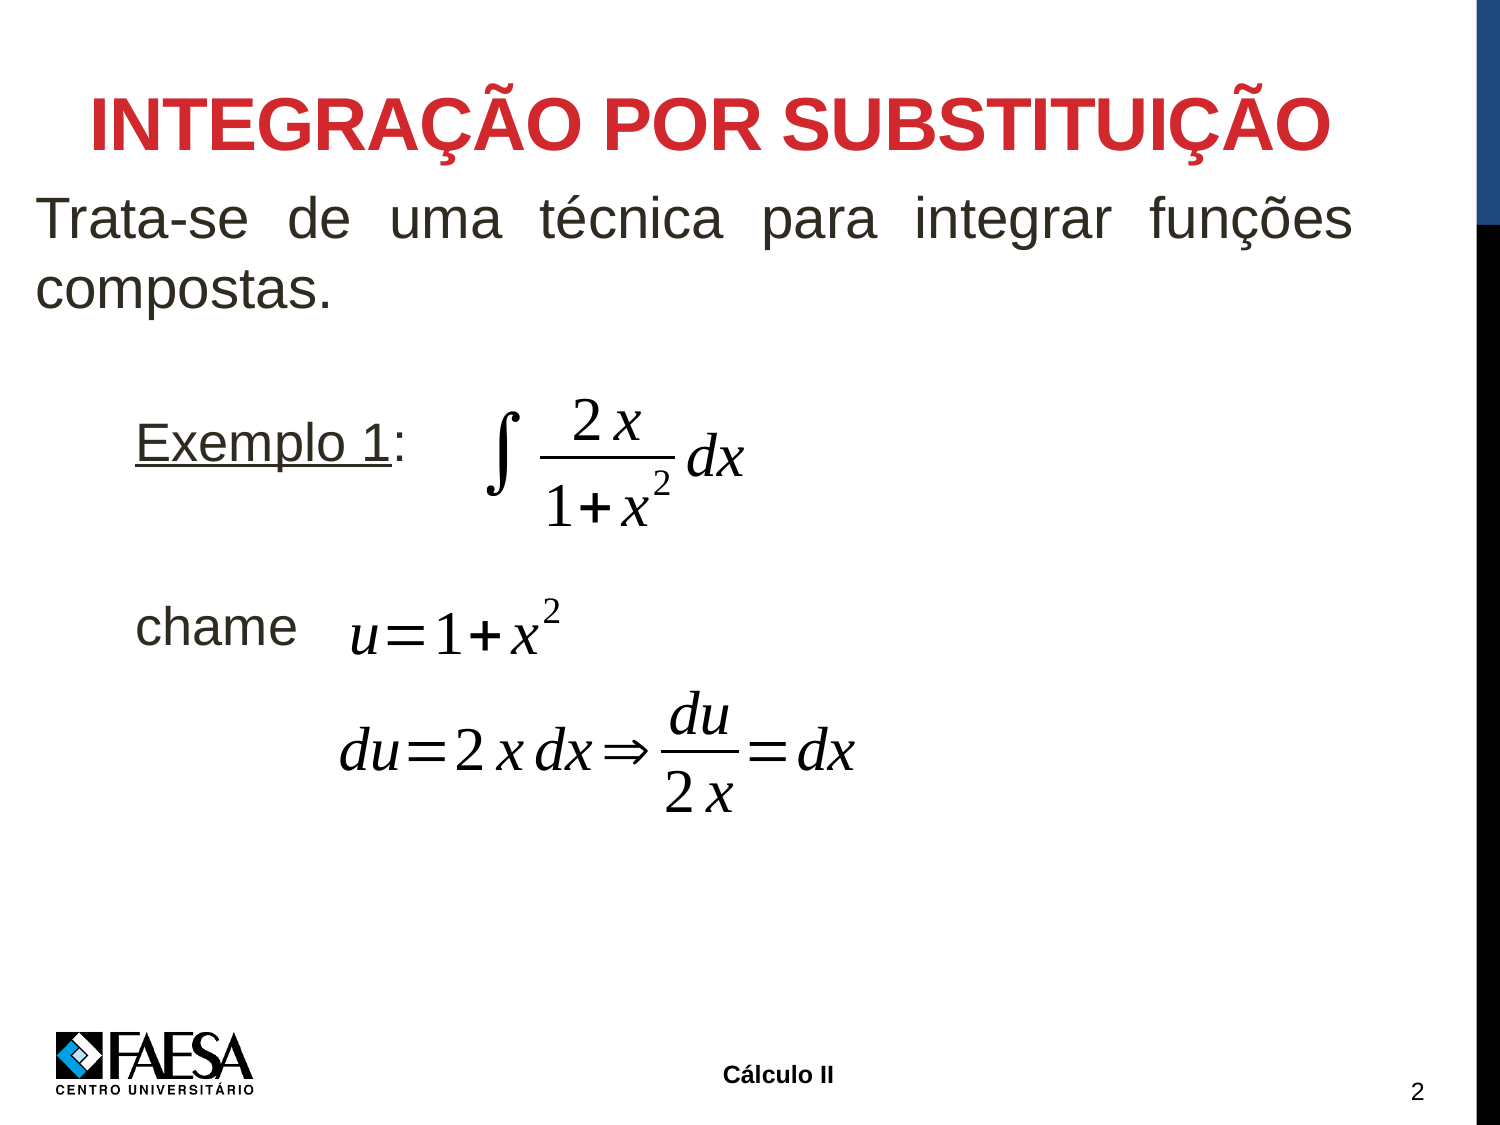

Integração por substituição
Trata-se de uma técnica para integrar funções compostas.
Exemplo 1:
chame